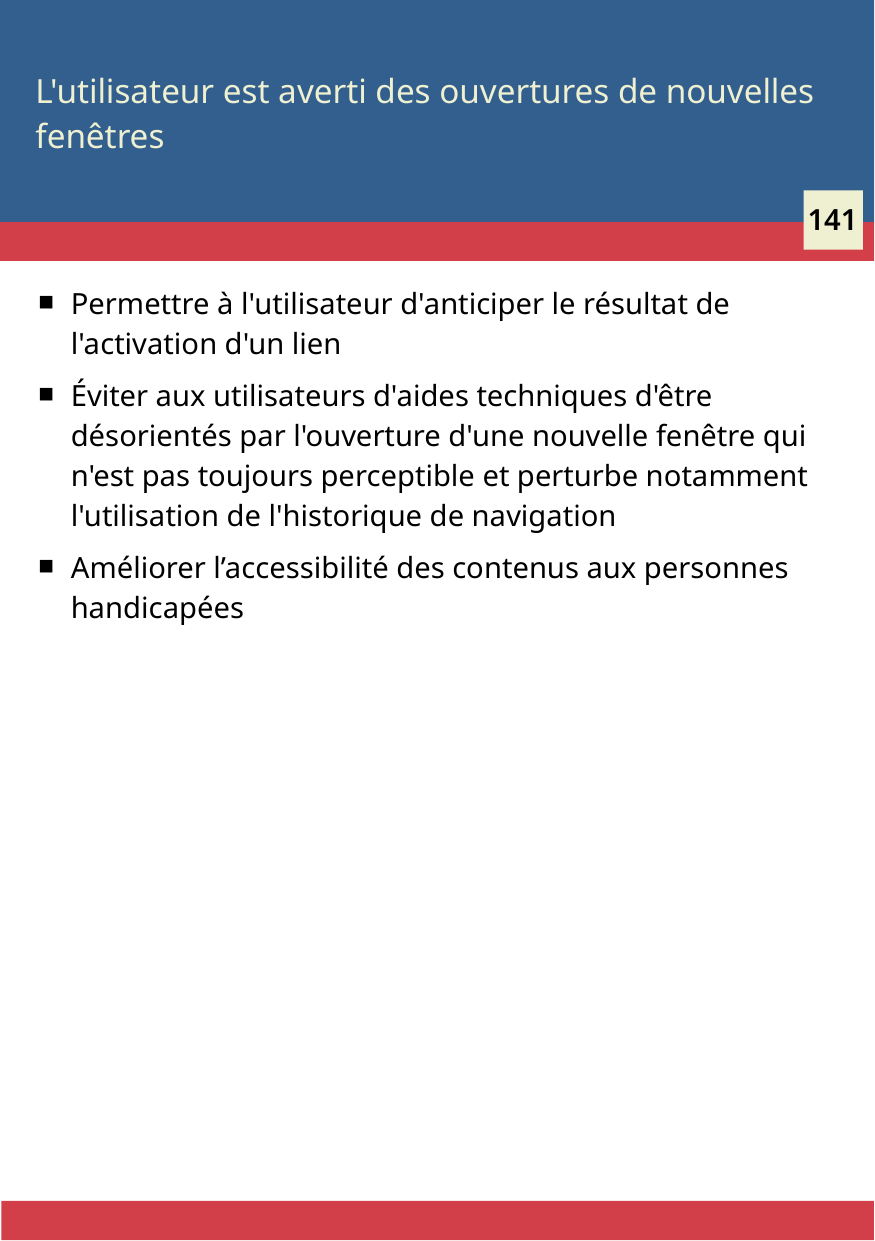

# L'utilisateur est averti des ouvertures de nouvelles fenêtres
141
Permettre à l'utilisateur d'anticiper le résultat de l'activation d'un lien
Éviter aux utilisateurs d'aides techniques d'être désorientés par l'ouverture d'une nouvelle fenêtre qui n'est pas toujours perceptible et perturbe notamment l'utilisation de l'historique de navigation
Améliorer l’accessibilité des contenus aux personnes handicapées